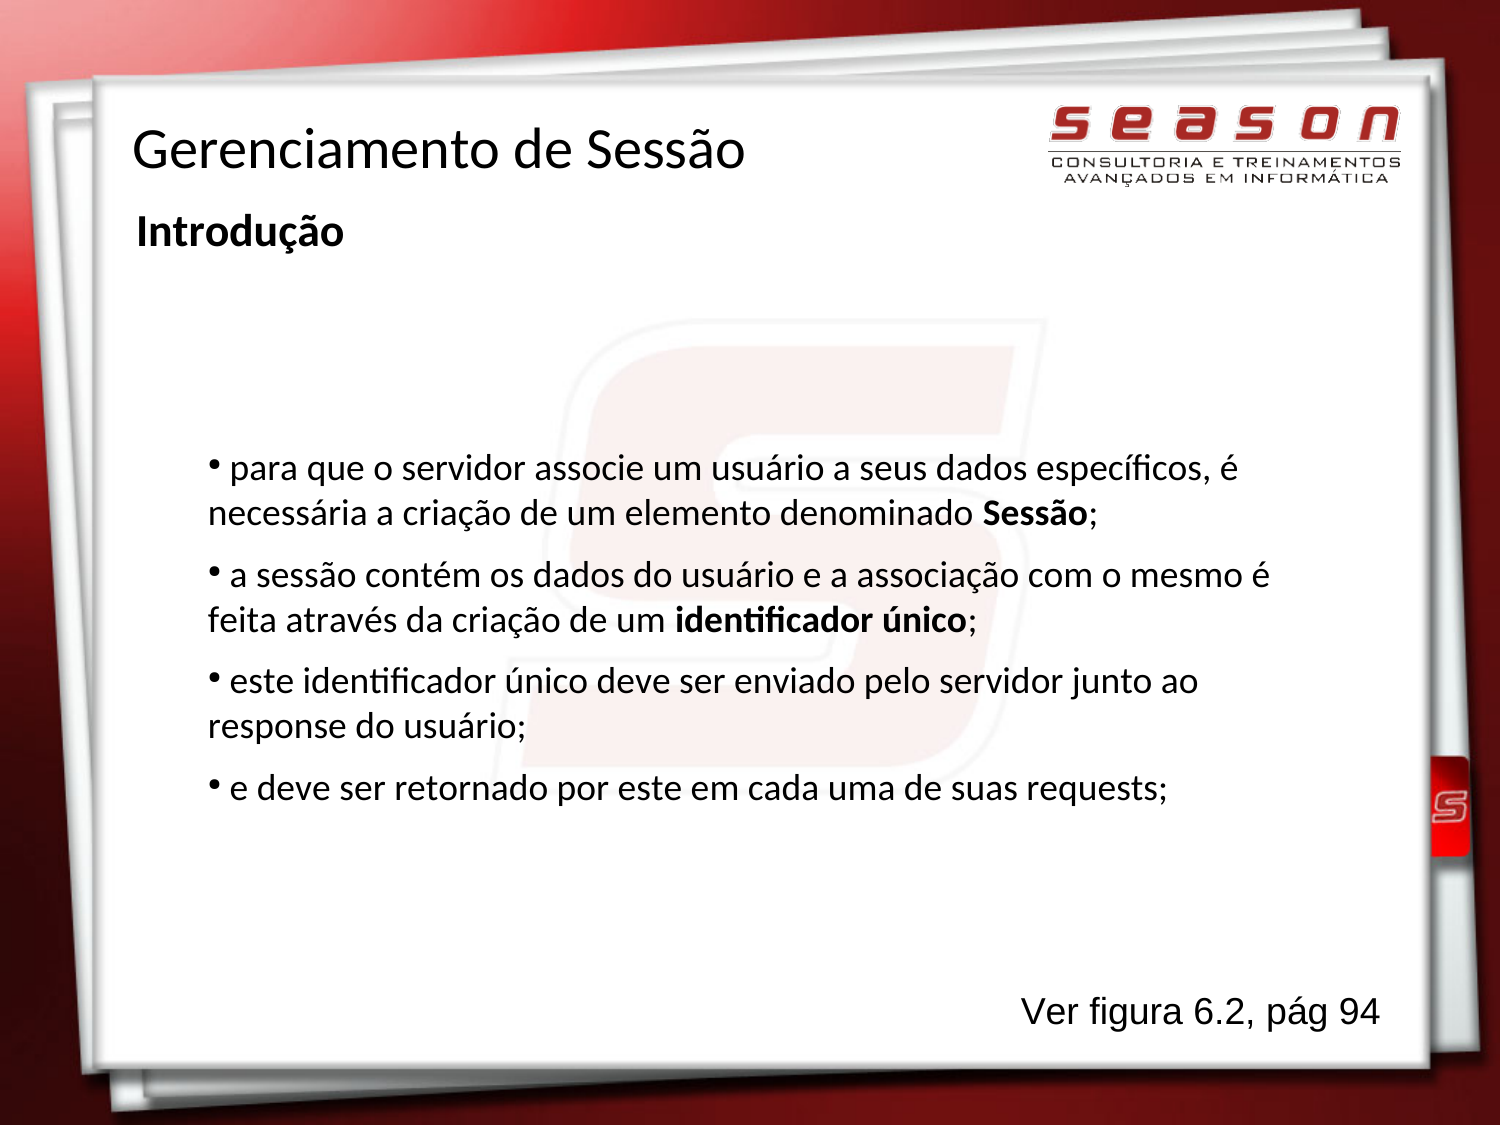

# Gerenciamento de Sessão
Introdução
 para que o servidor associe um usuário a seus dados específicos, é necessária a criação de um elemento denominado Sessão;
 a sessão contém os dados do usuário e a associação com o mesmo é feita através da criação de um identificador único;
 este identificador único deve ser enviado pelo servidor junto ao response do usuário;
 e deve ser retornado por este em cada uma de suas requests;
Ver figura 6.2, pág 94